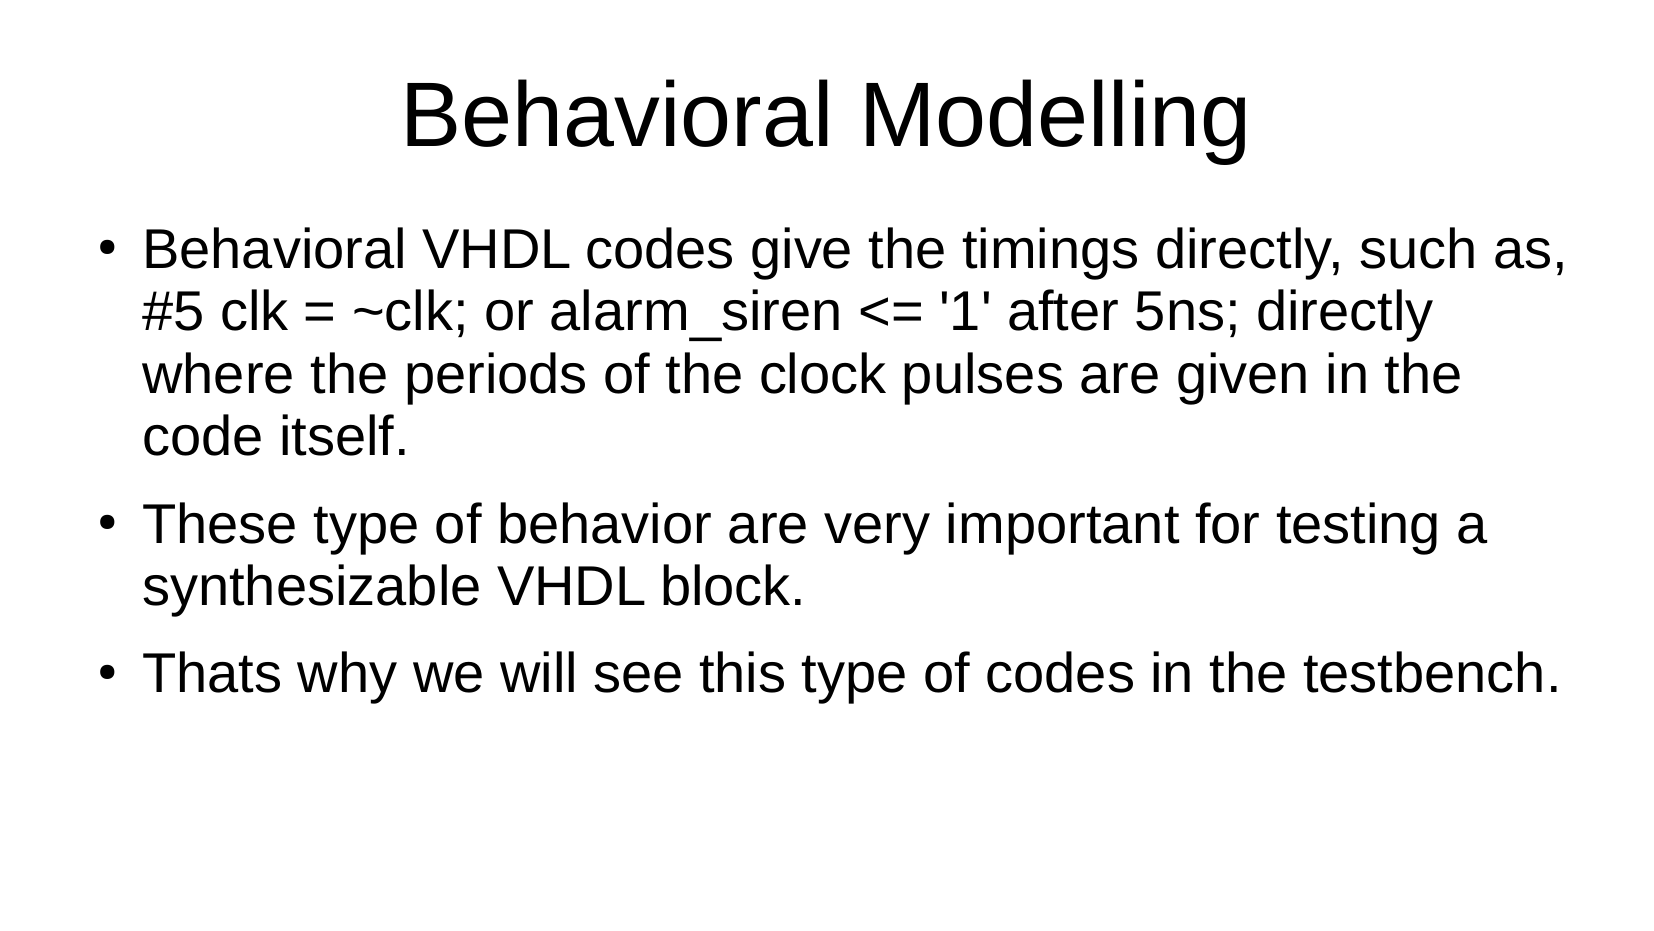

# Behavioral Modelling
Behavioral VHDL codes give the timings directly, such as, #5 clk = ~clk; or alarm_siren <= '1' after 5ns; directly where the periods of the clock pulses are given in the code itself.
These type of behavior are very important for testing a synthesizable VHDL block.
Thats why we will see this type of codes in the testbench.